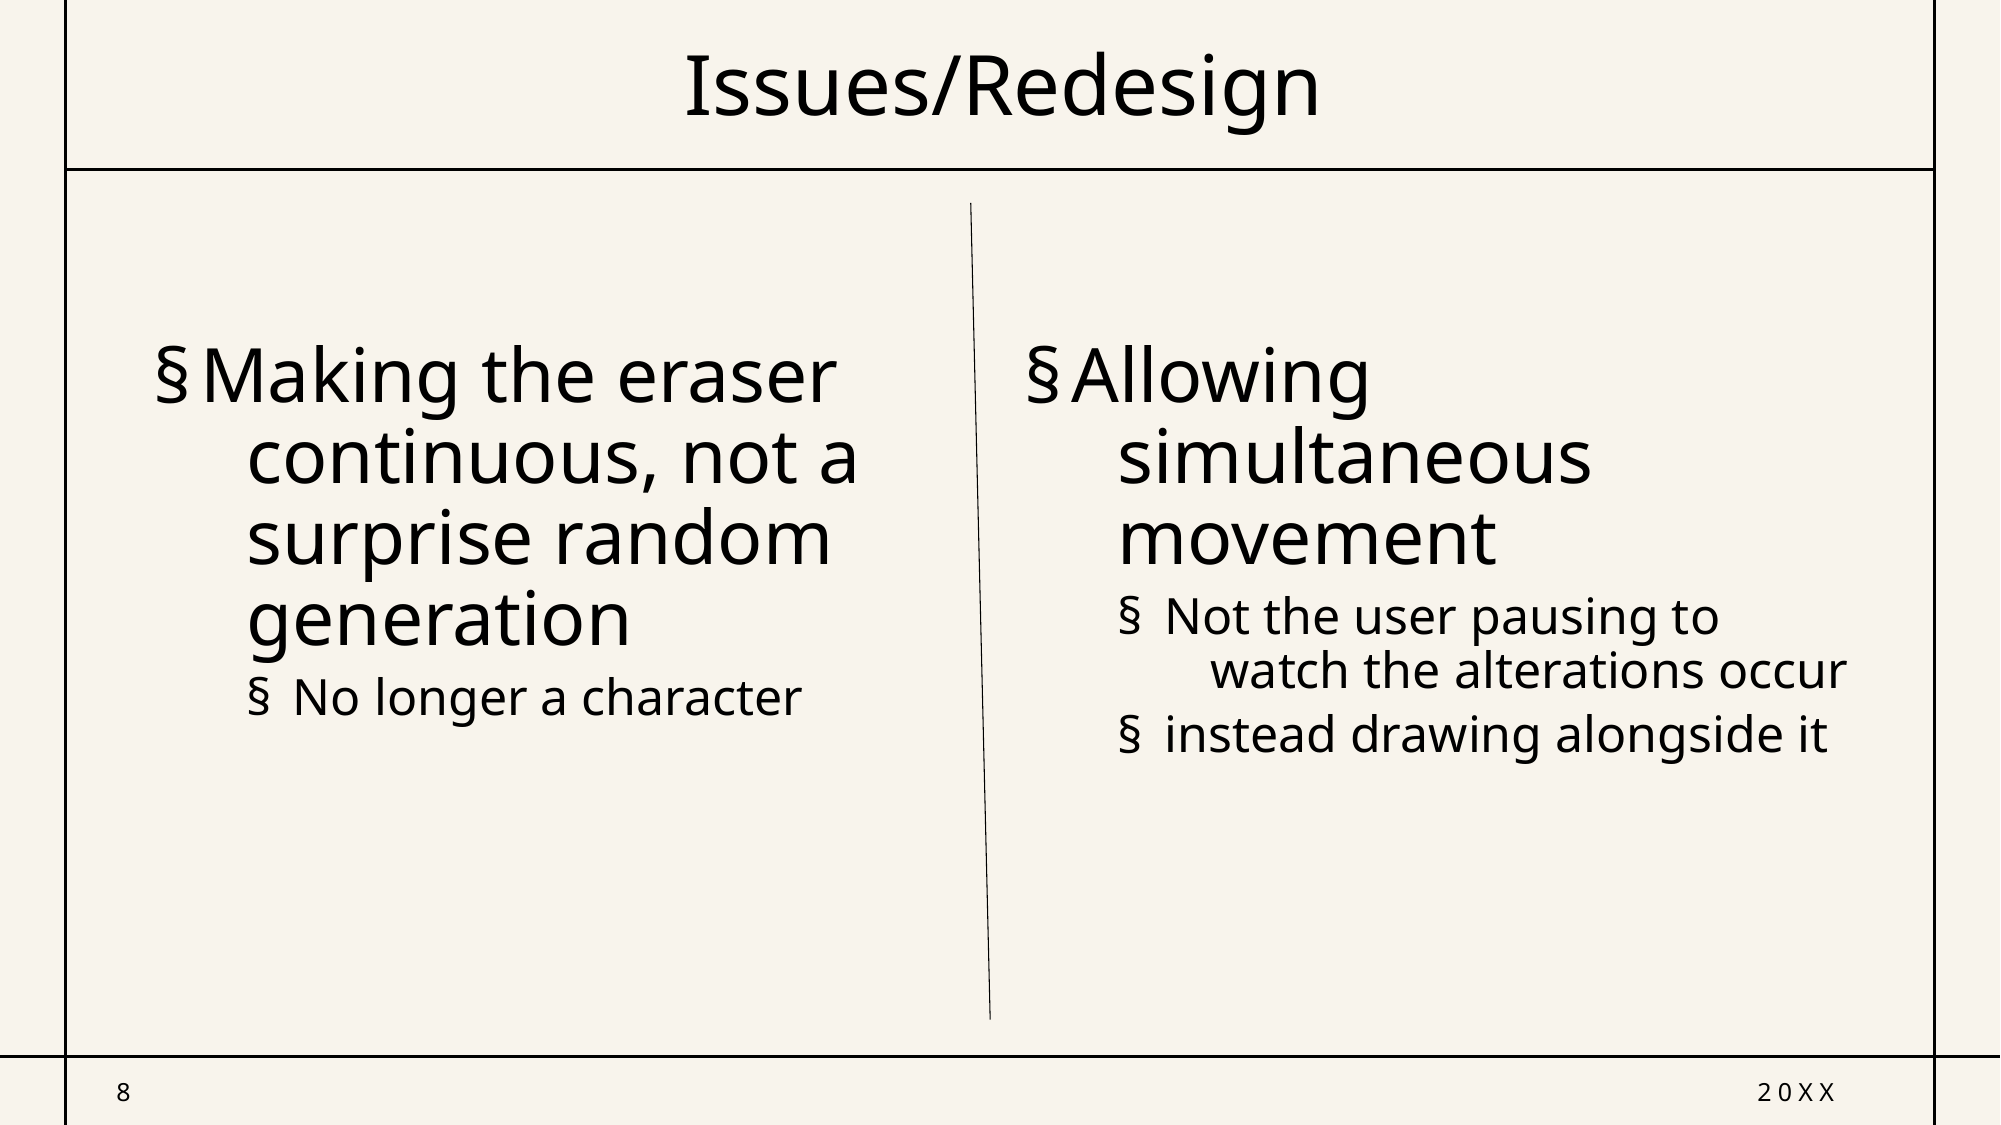

# Issues/Redesign
Making the eraser continuous, not a surprise random generation
No longer a character
Allowing simultaneous movement
Not the user pausing to watch the alterations occur
instead drawing alongside it
20XX